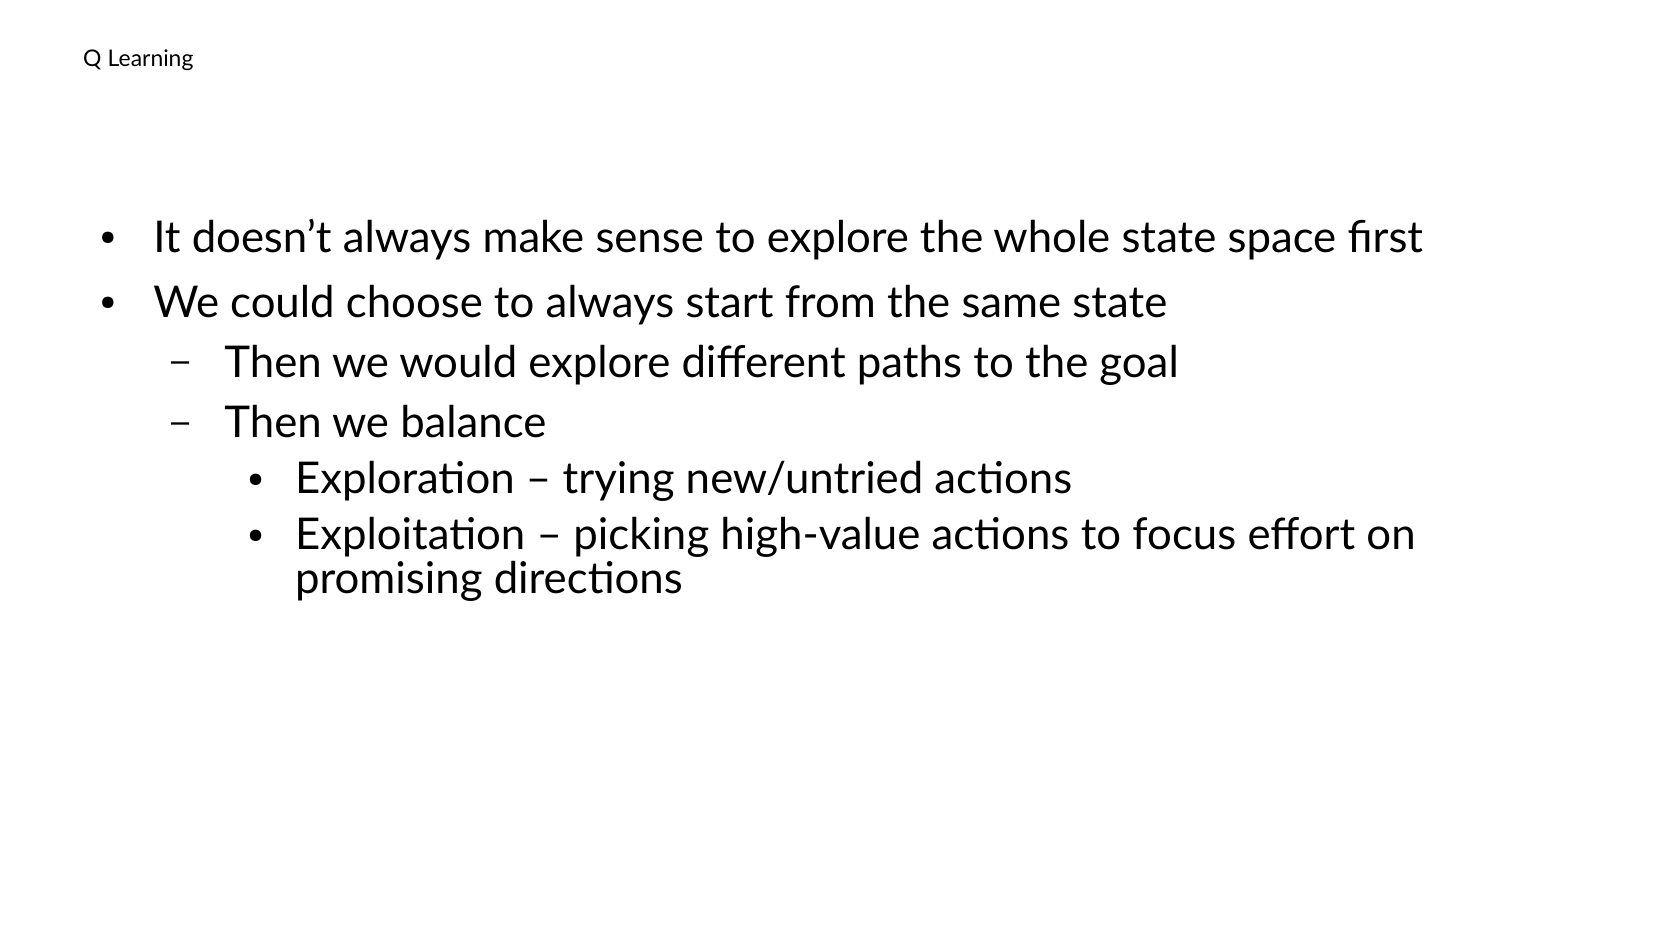

# Q Learning
It doesn’t always make sense to explore the whole state space first
We could choose to always start from the same state
Then we would explore different paths to the goal
Then we balance
Exploration – trying new/untried actions
Exploitation – picking high-value actions to focus effort on promising directions